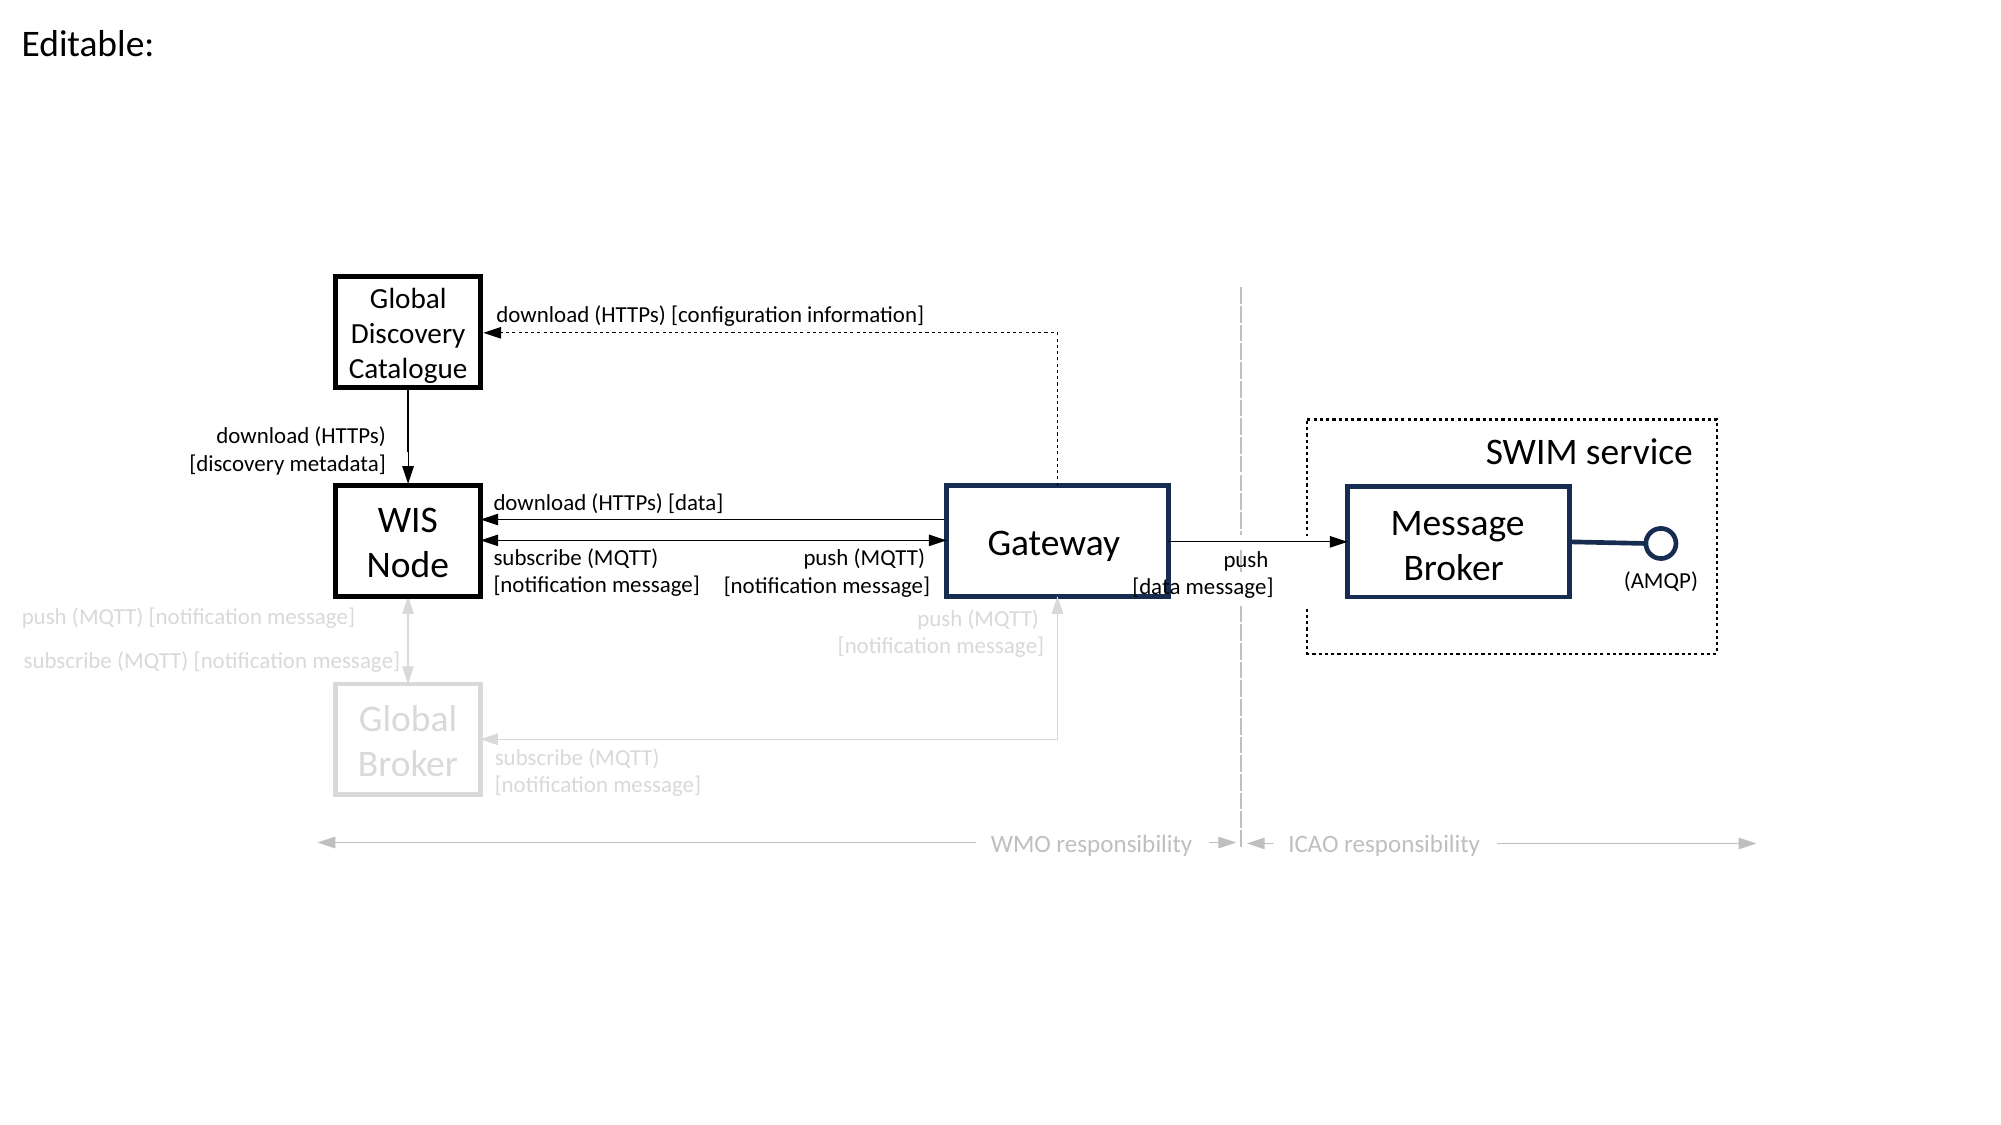

Editable:
Global
Discovery
Catalogue
download (HTTPs) [configuration information]
download (HTTPs) [discovery metadata]
SWIM service
download (HTTPs) [data]
Gateway
WIS
Node
Message
Broker
subscribe (MQTT)
[notification message]
push (MQTT)
[notification message]
push
[data message]
(AMQP)
push (MQTT) [notification message]
push (MQTT)
[notification message]
subscribe (MQTT) [notification message]
Global
Broker
subscribe (MQTT)
[notification message]
ICAO responsibility
WMO responsibility